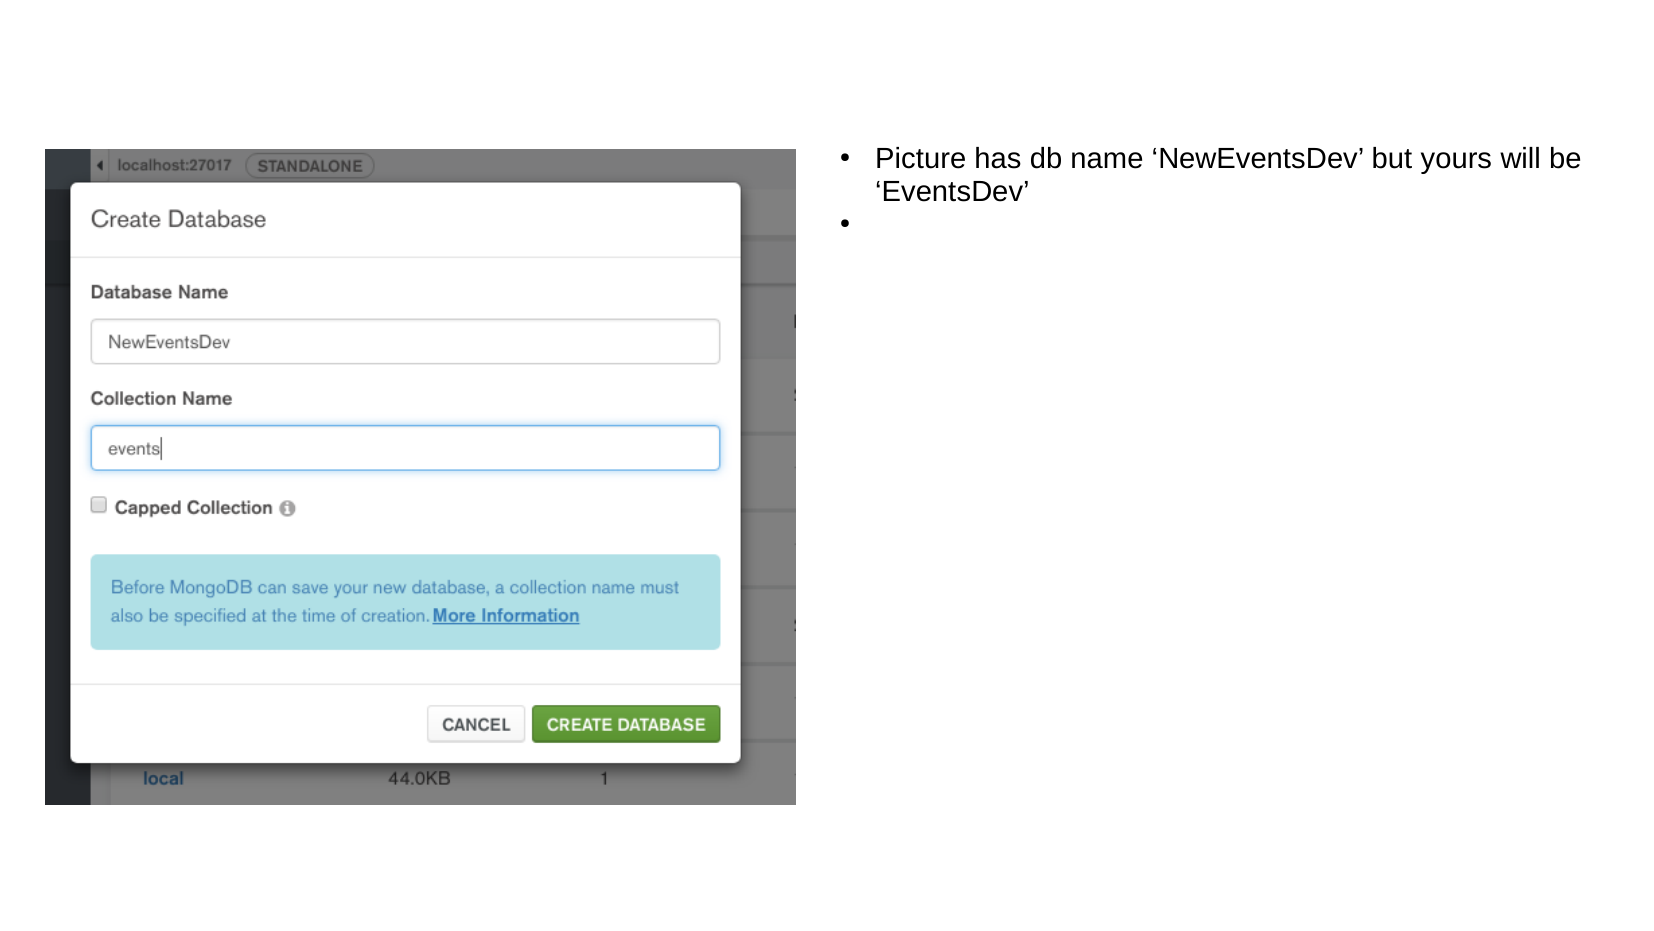

Picture has db name ‘NewEventsDev’ but yours will be ‘EventsDev’